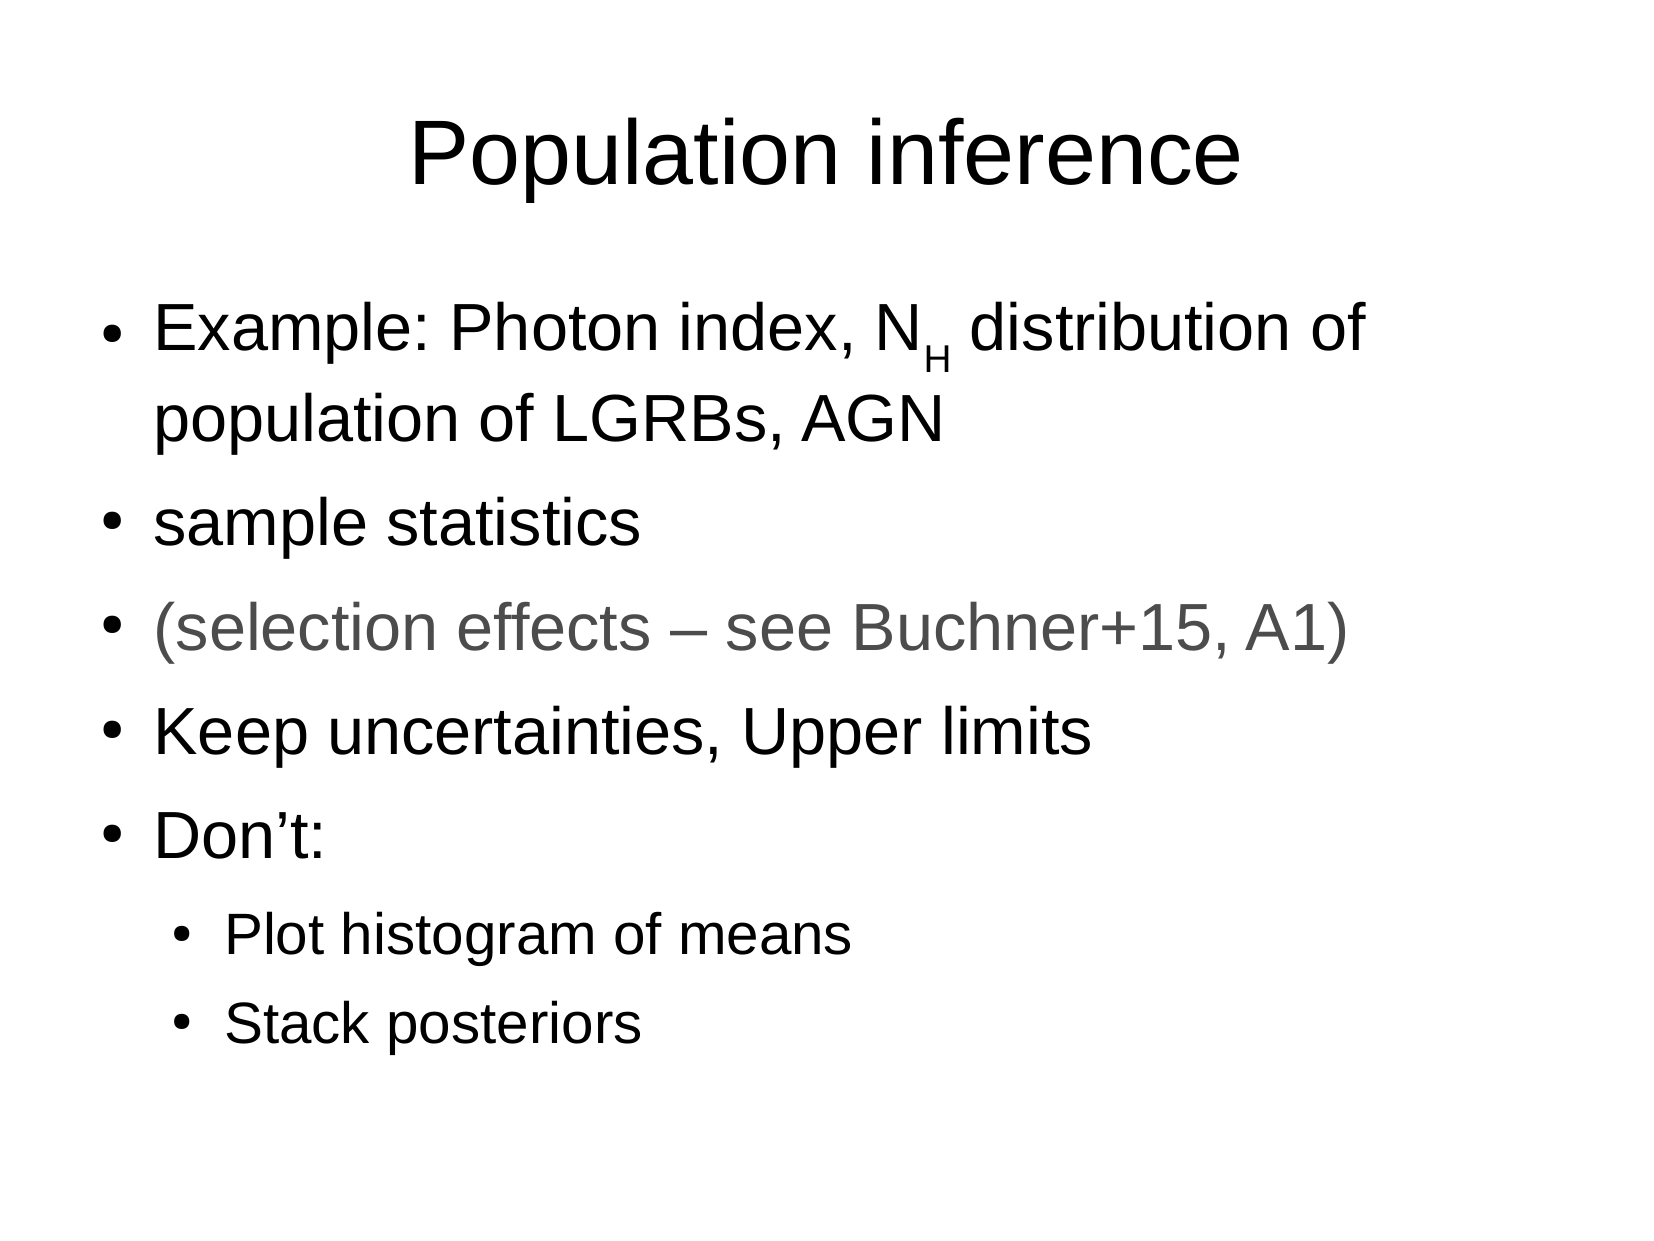

# Population inference
Example: Photon index, NH distribution of population of LGRBs, AGN
sample statistics
(selection effects – see Buchner+15, A1)
Keep uncertainties, Upper limits
Don’t:
Plot histogram of means
Stack posteriors